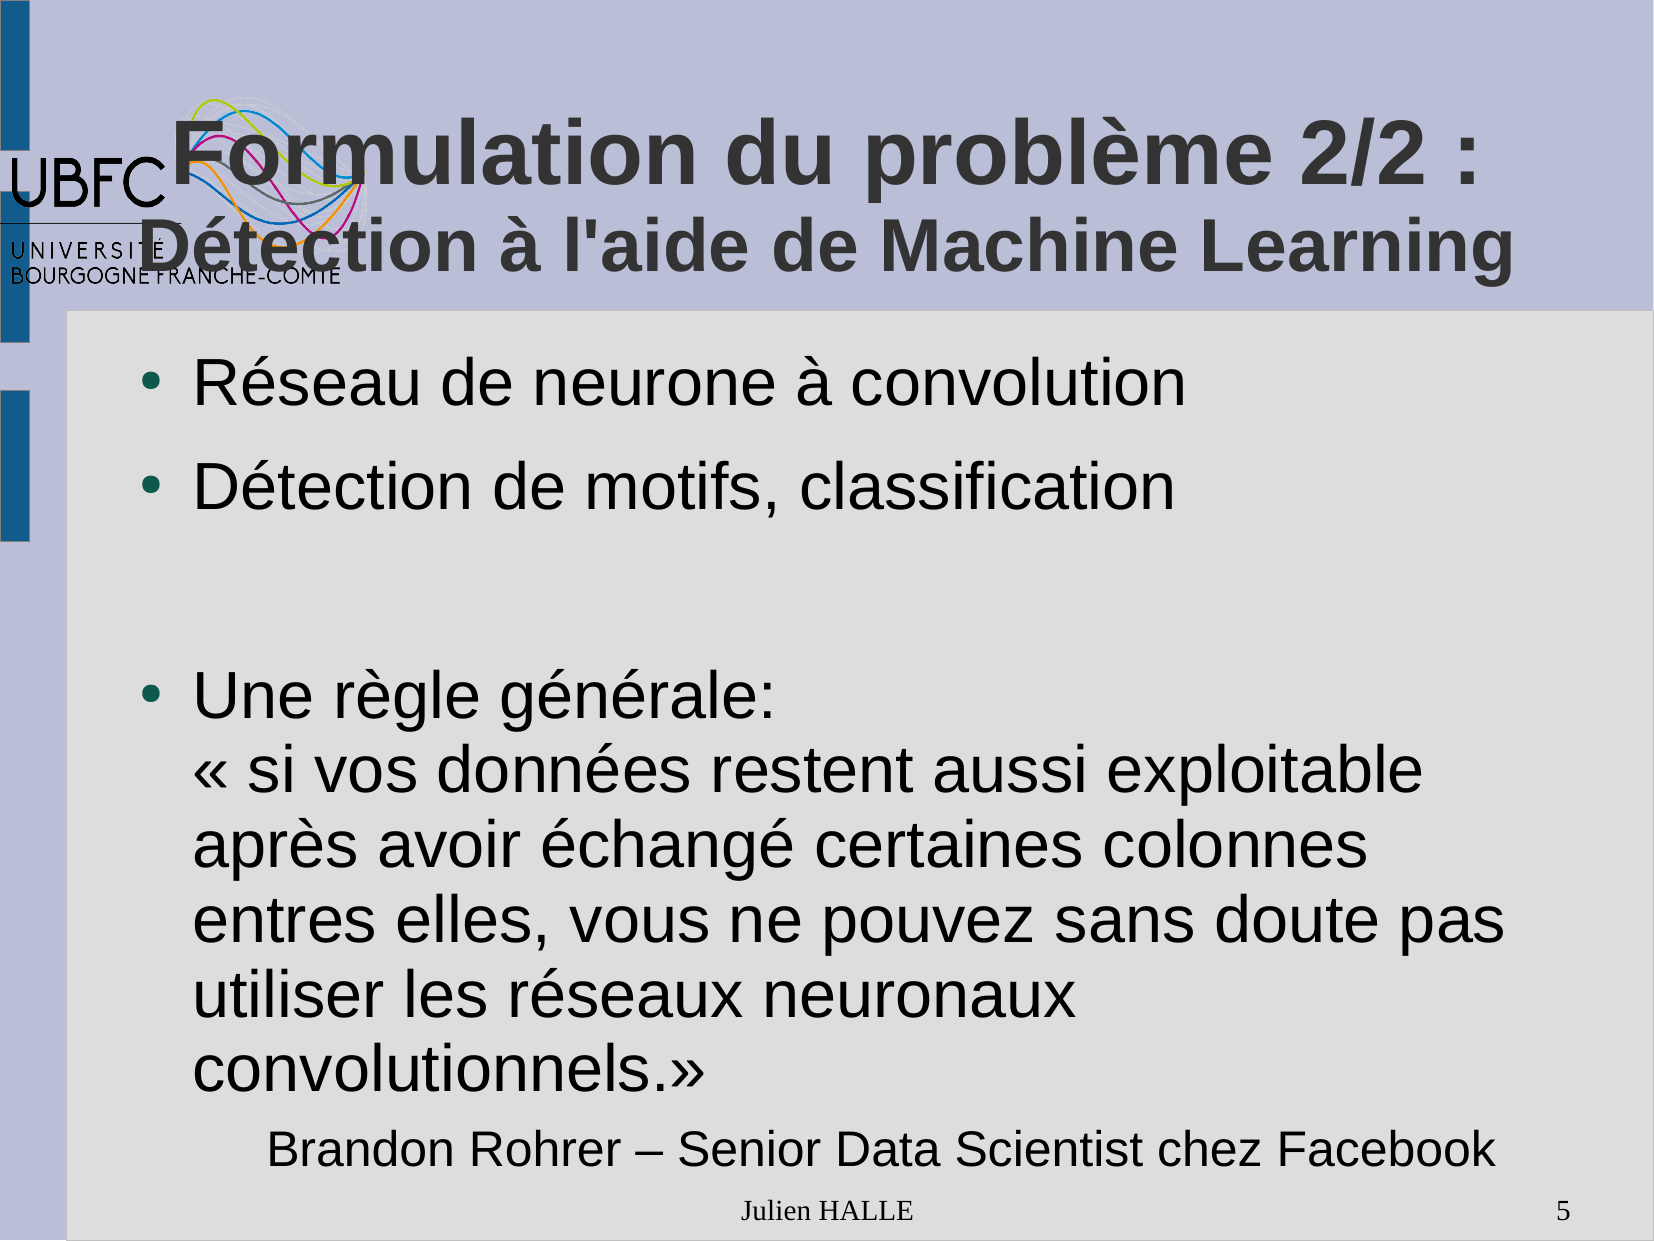

# Formulation du problème 2/2 : Détection à l'aide de Machine Learning
Réseau de neurone à convolution
Détection de motifs, classification
Une règle générale:
« si vos données restent aussi exploitable après avoir échangé certaines colonnes entres elles, vous ne pouvez sans doute pas utiliser les réseaux neuronaux convolutionnels.»
	Brandon Rohrer – Senior Data Scientist chez Facebook
Julien HALLE
5